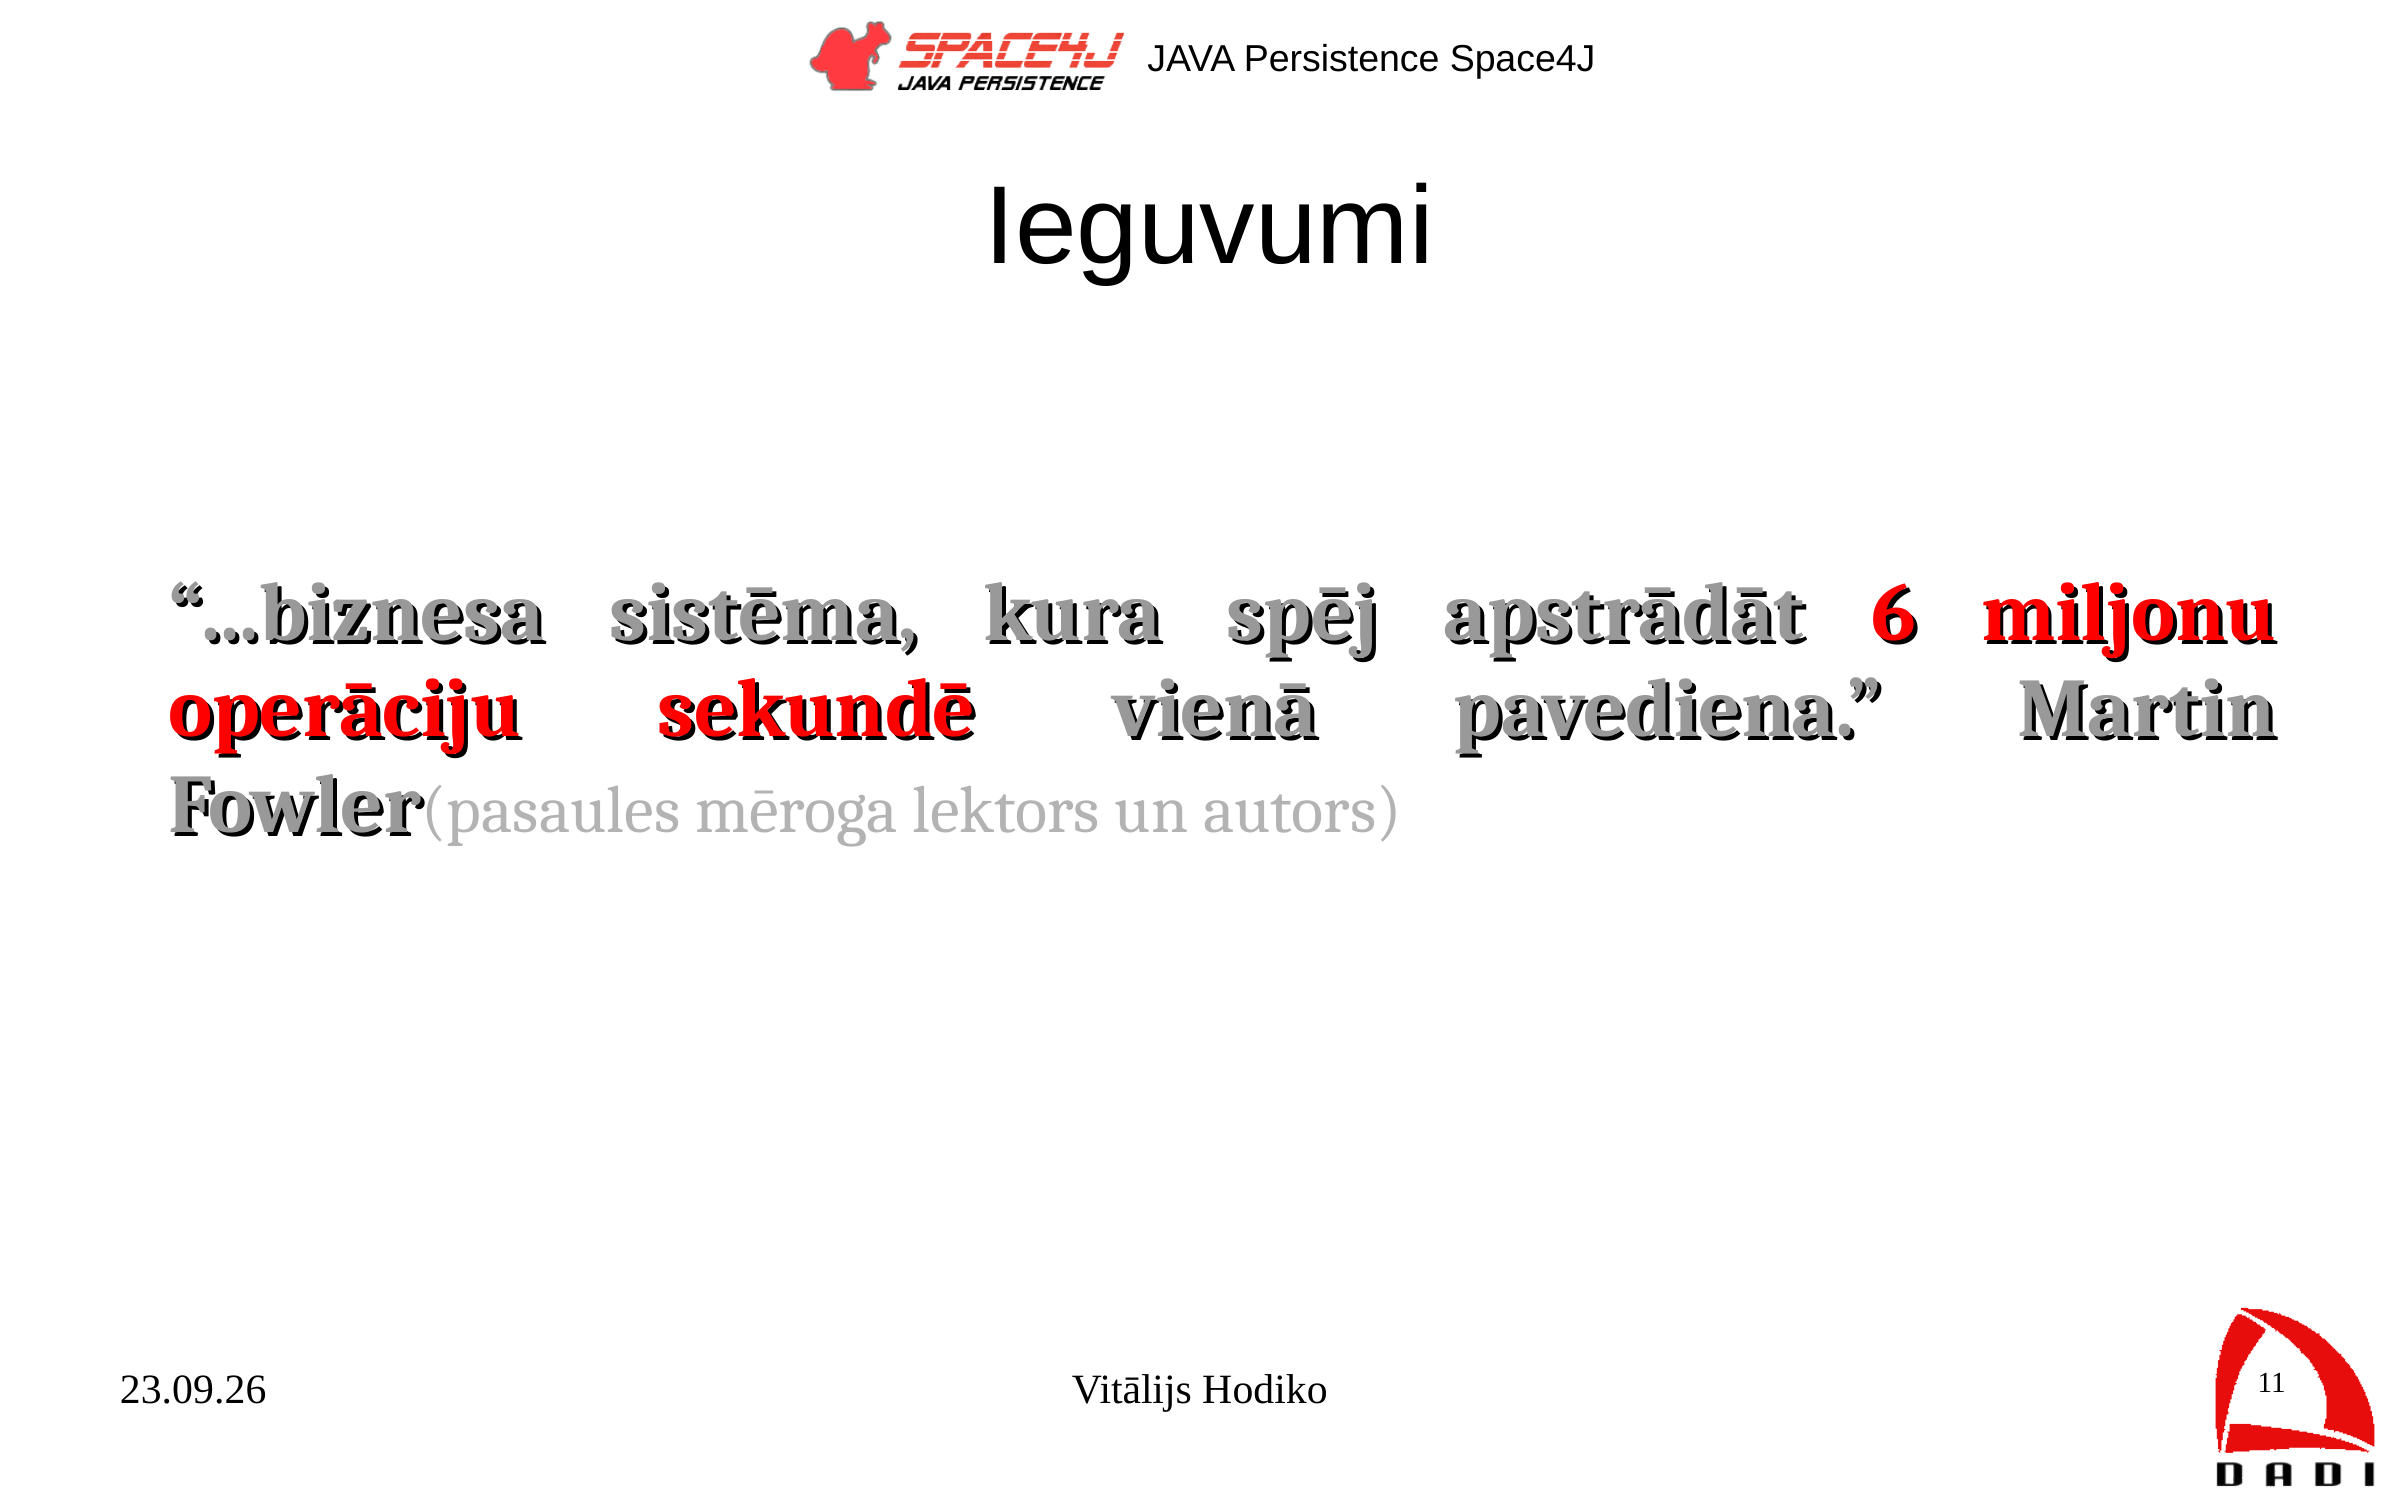

# Ieguvumi
“...biznesa sistēma, kura spēj apstrādāt 6 miljonu operāciju sekundē vienā pavediena.” Martin Fowler(pasaules mēroga lektors un autors)
Vitālijs Hodiko
11